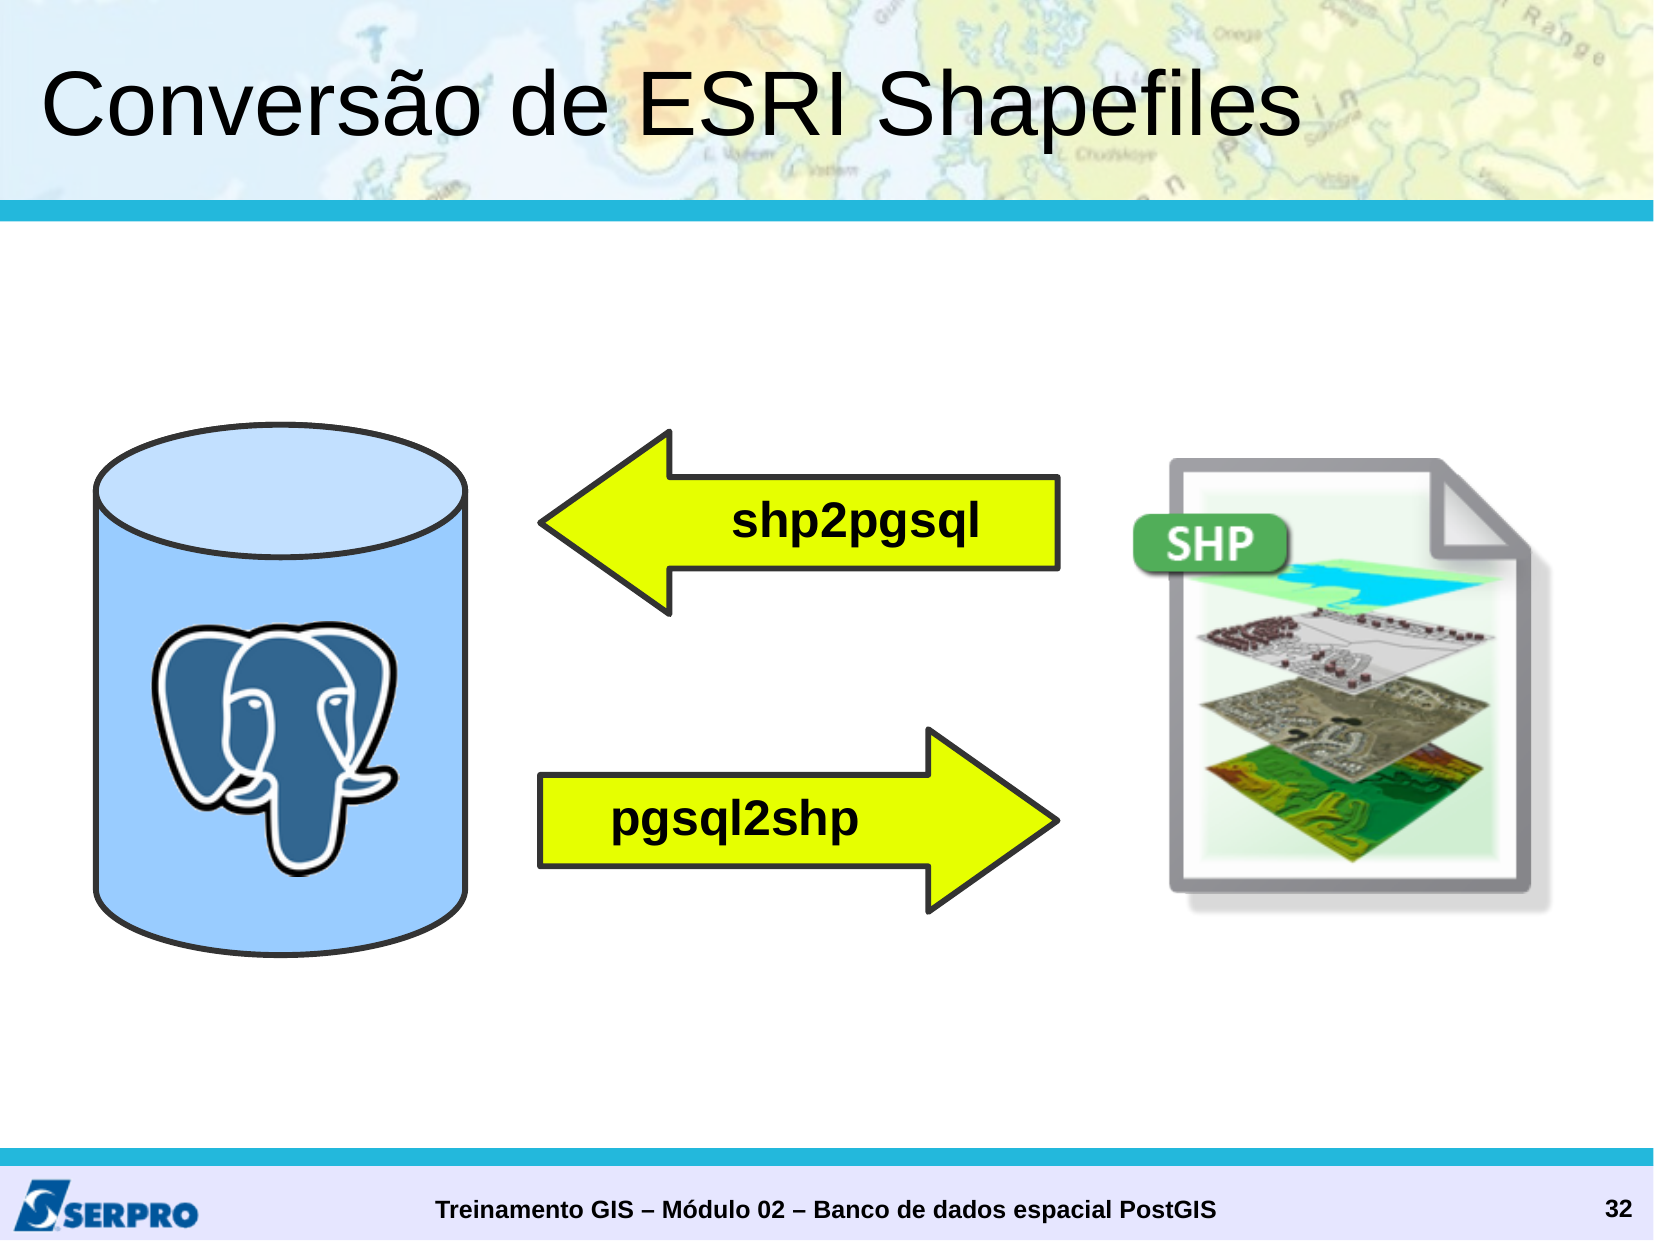

# Conversão de ESRI Shapefiles
shp2pgsql
pgsql2shp
32
Treinamento GIS – Módulo 02 – Banco de dados espacial PostGIS